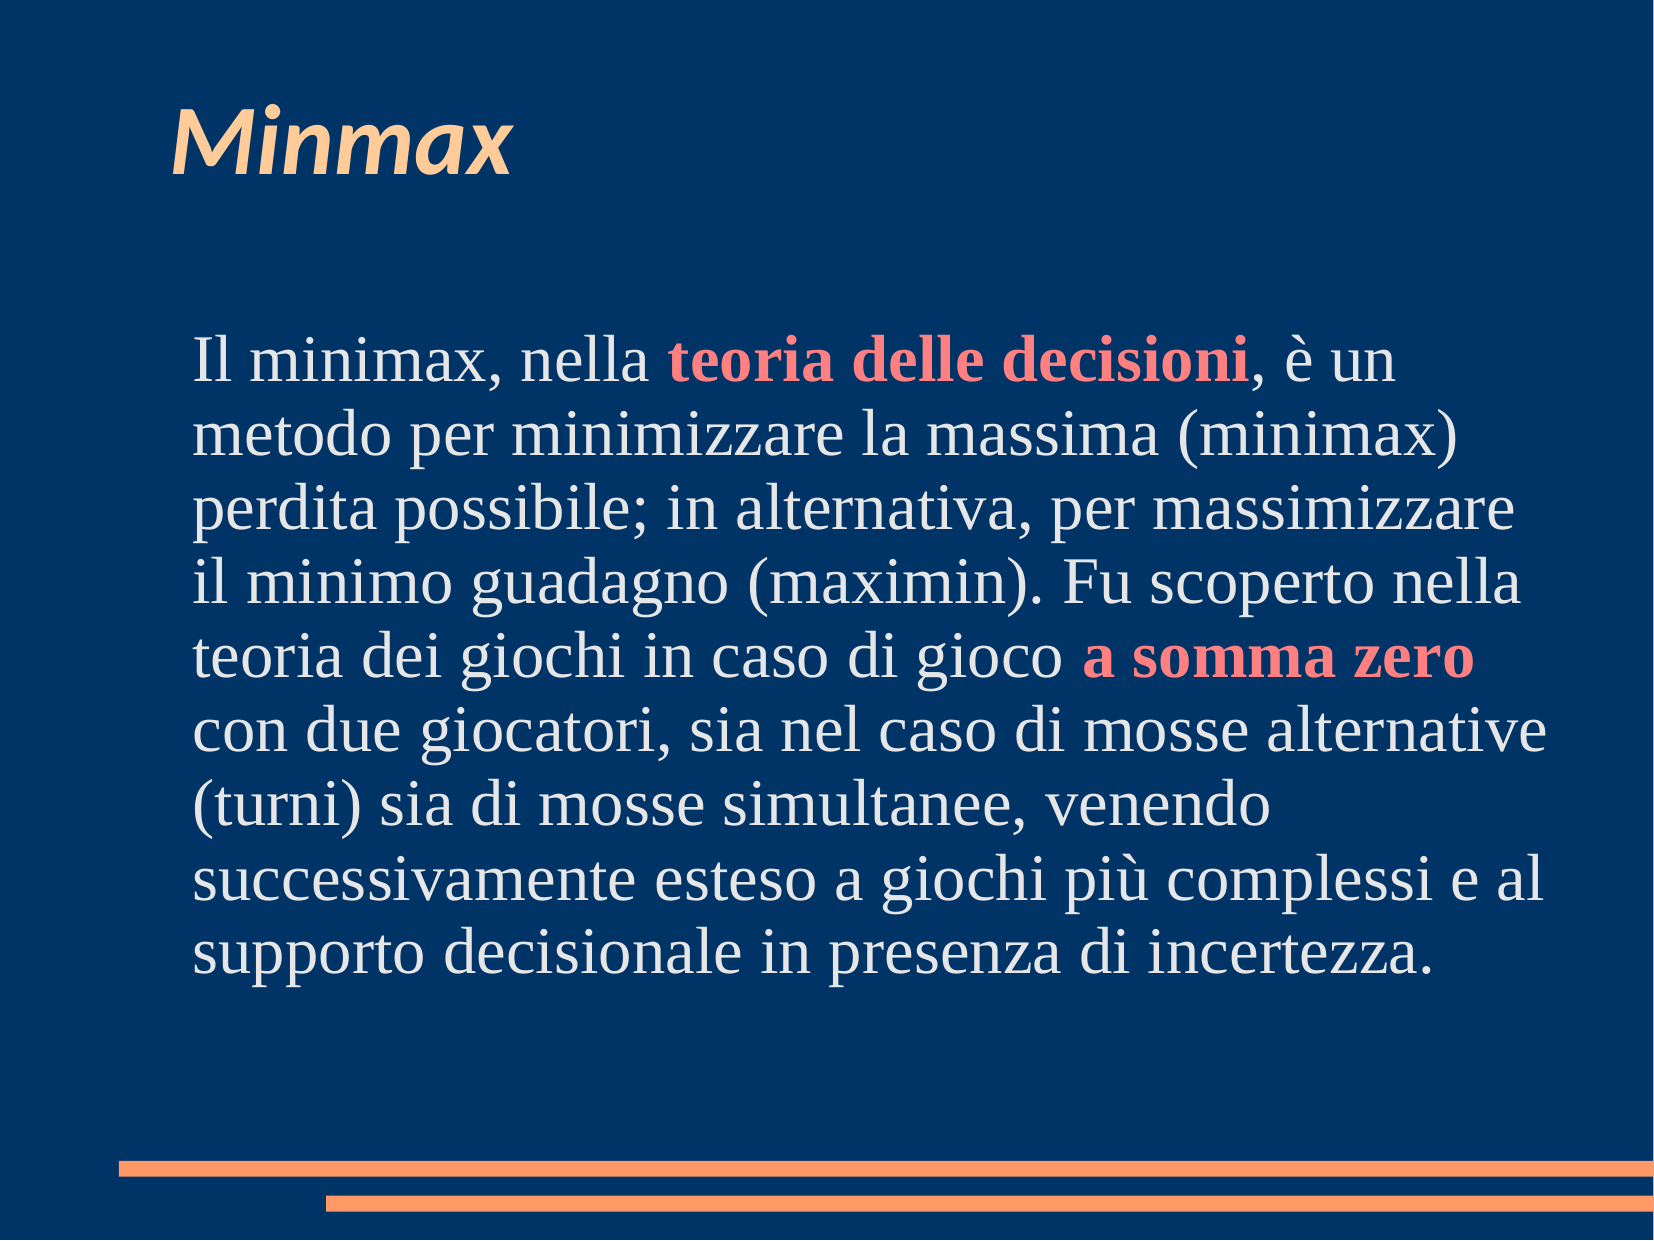

# Minmax
Il minimax, nella teoria delle decisioni, è un metodo per minimizzare la massima (minimax) perdita possibile; in alternativa, per massimizzare il minimo guadagno (maximin). Fu scoperto nella teoria dei giochi in caso di gioco a somma zero con due giocatori, sia nel caso di mosse alternative (turni) sia di mosse simultanee, venendo successivamente esteso a giochi più complessi e al supporto decisionale in presenza di incertezza.